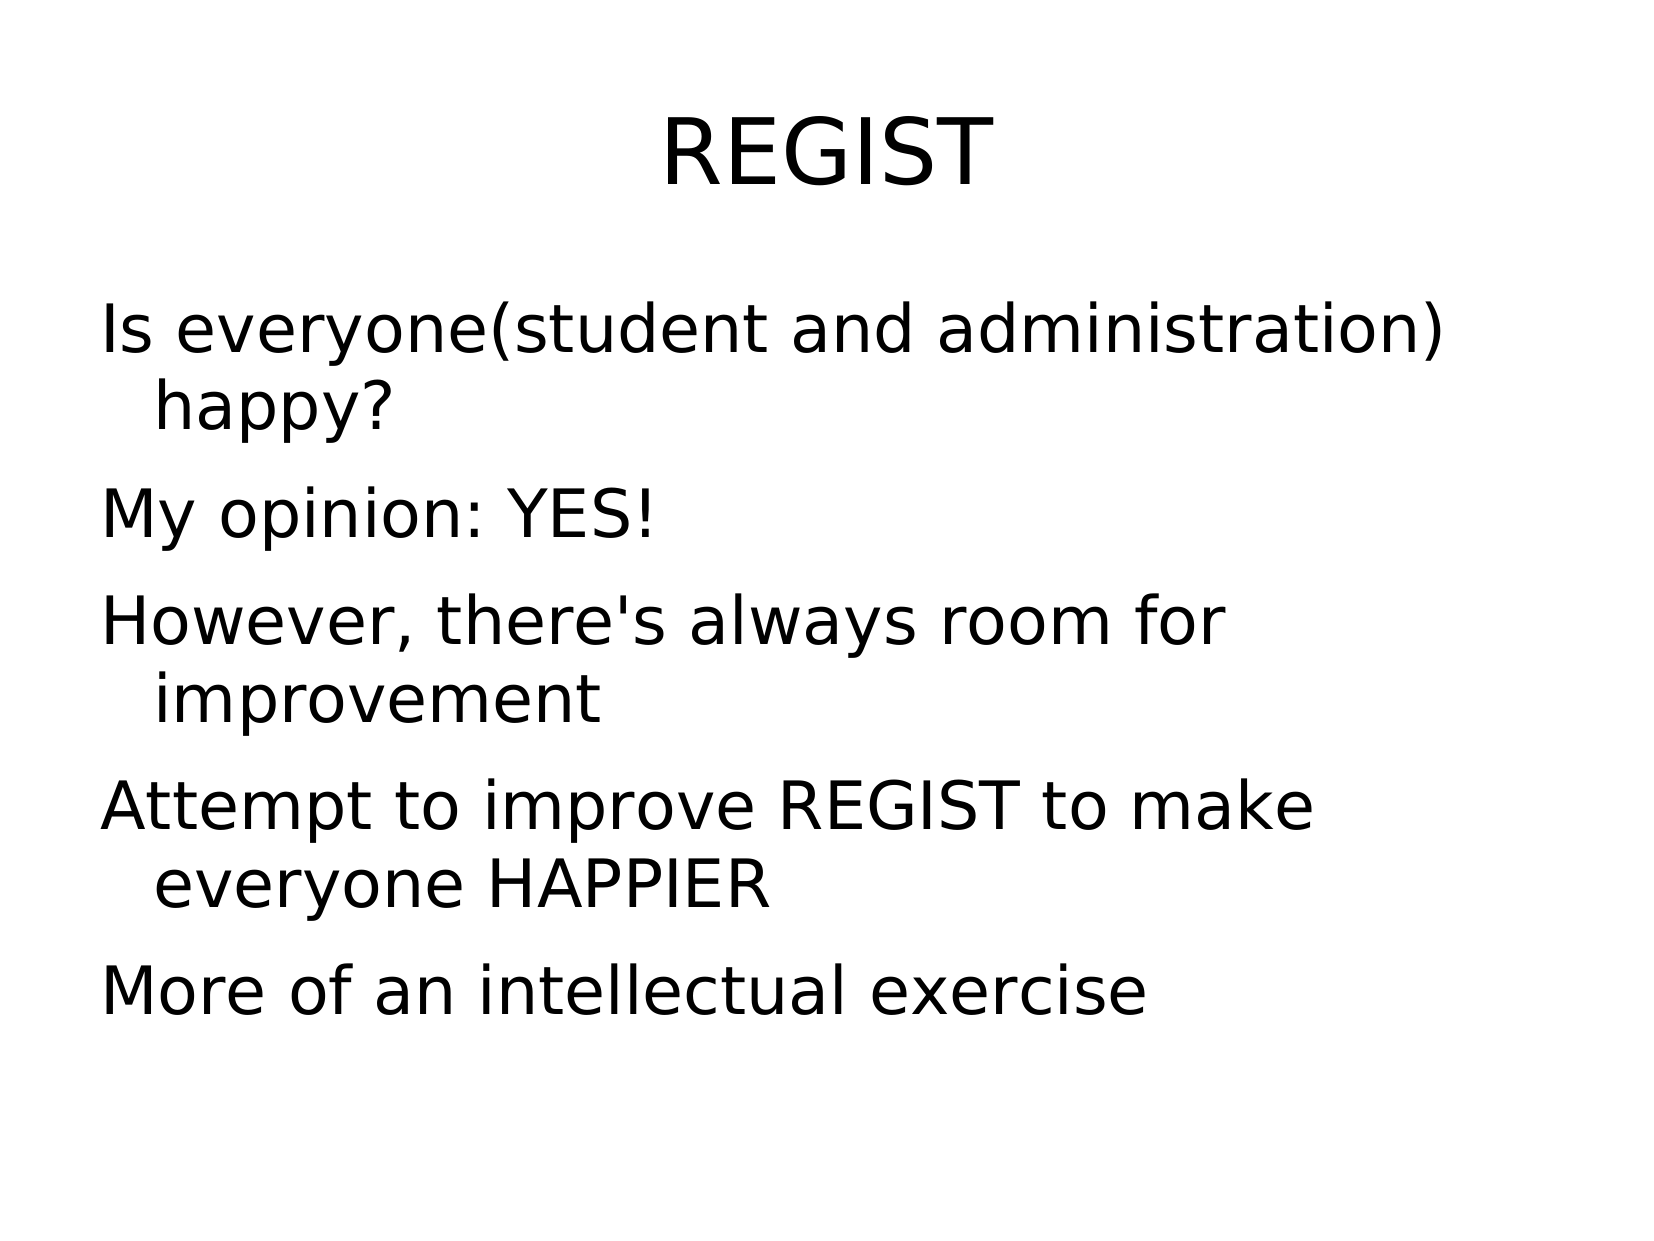

# REGIST
Is everyone(student and administration) happy?
My opinion: YES!
However, there's always room for improvement
Attempt to improve REGIST to make everyone HAPPIER
More of an intellectual exercise